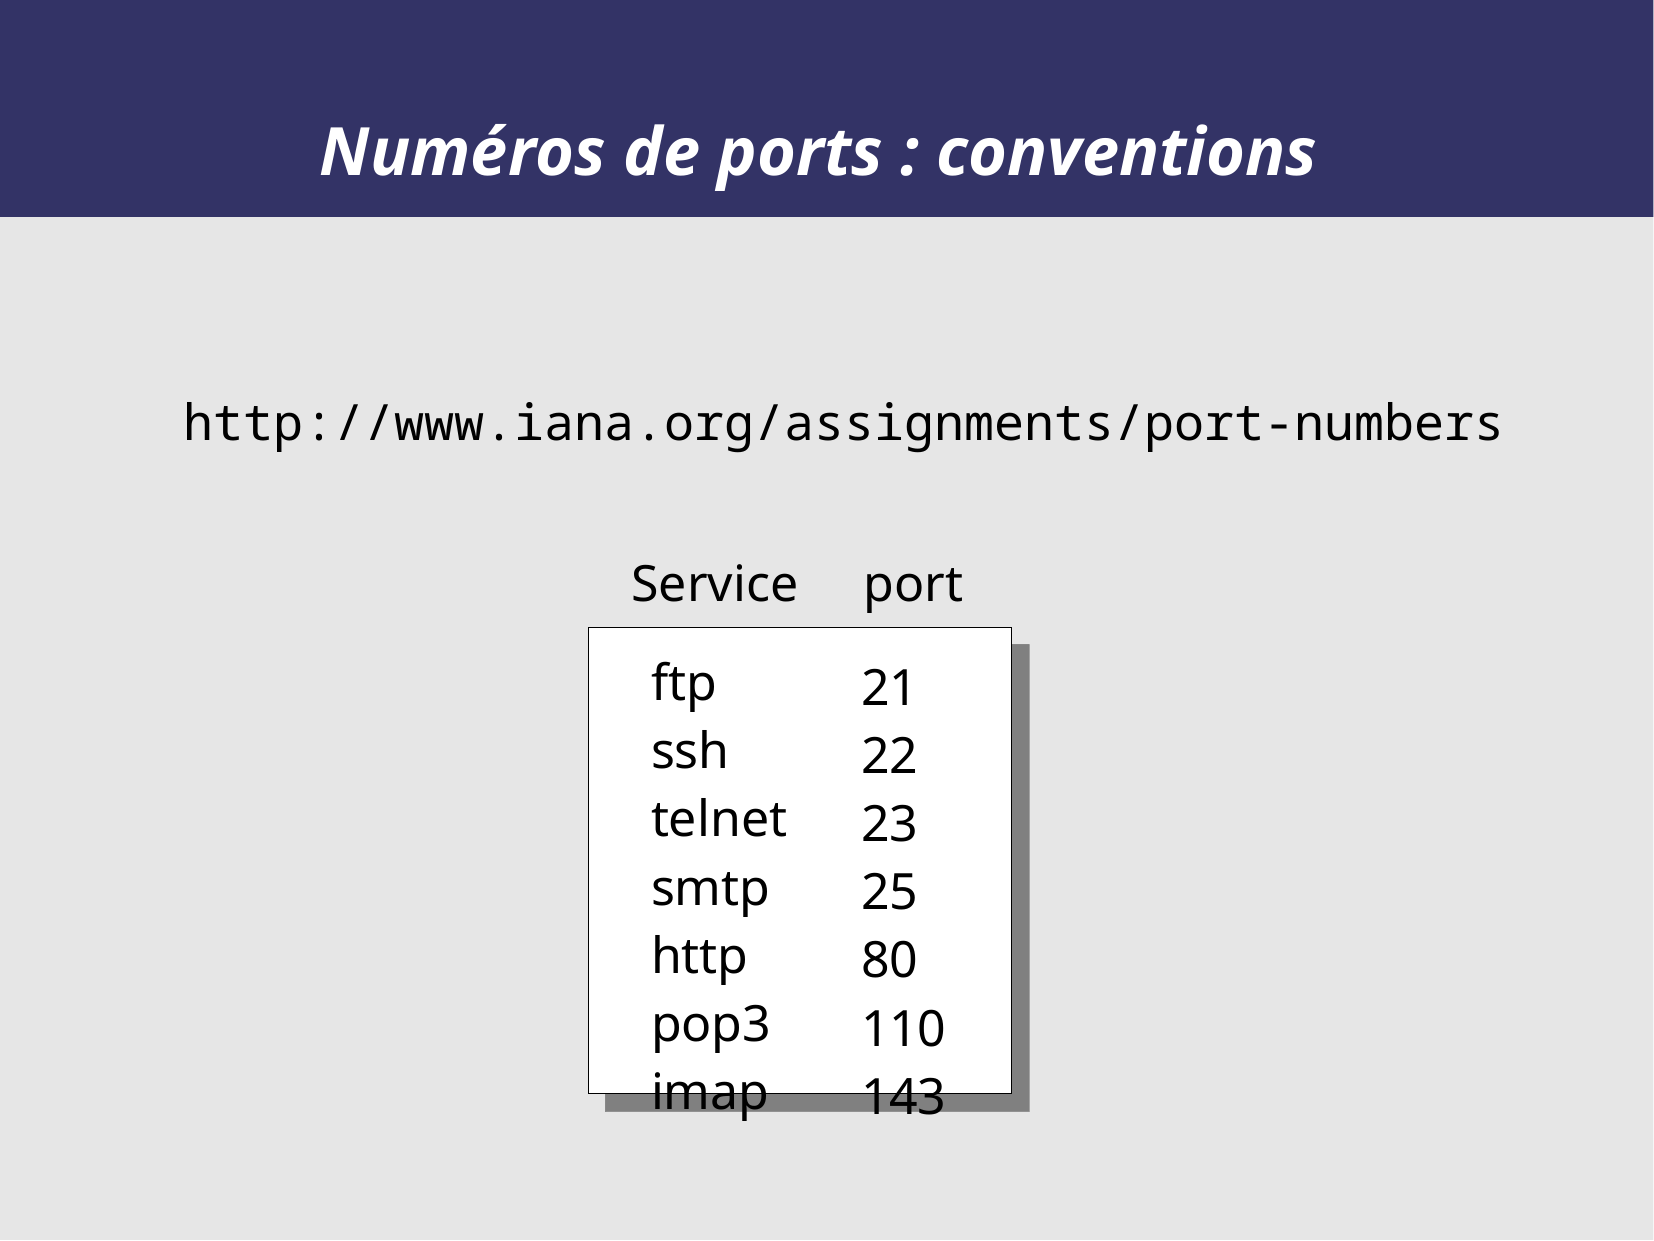

# Numéros de ports : conventions
http://www.iana.org/assignments/port-numbers
Service port
ftp
ssh
telnet
smtp
http
pop3
imap
21
22
23
25
80
110
143